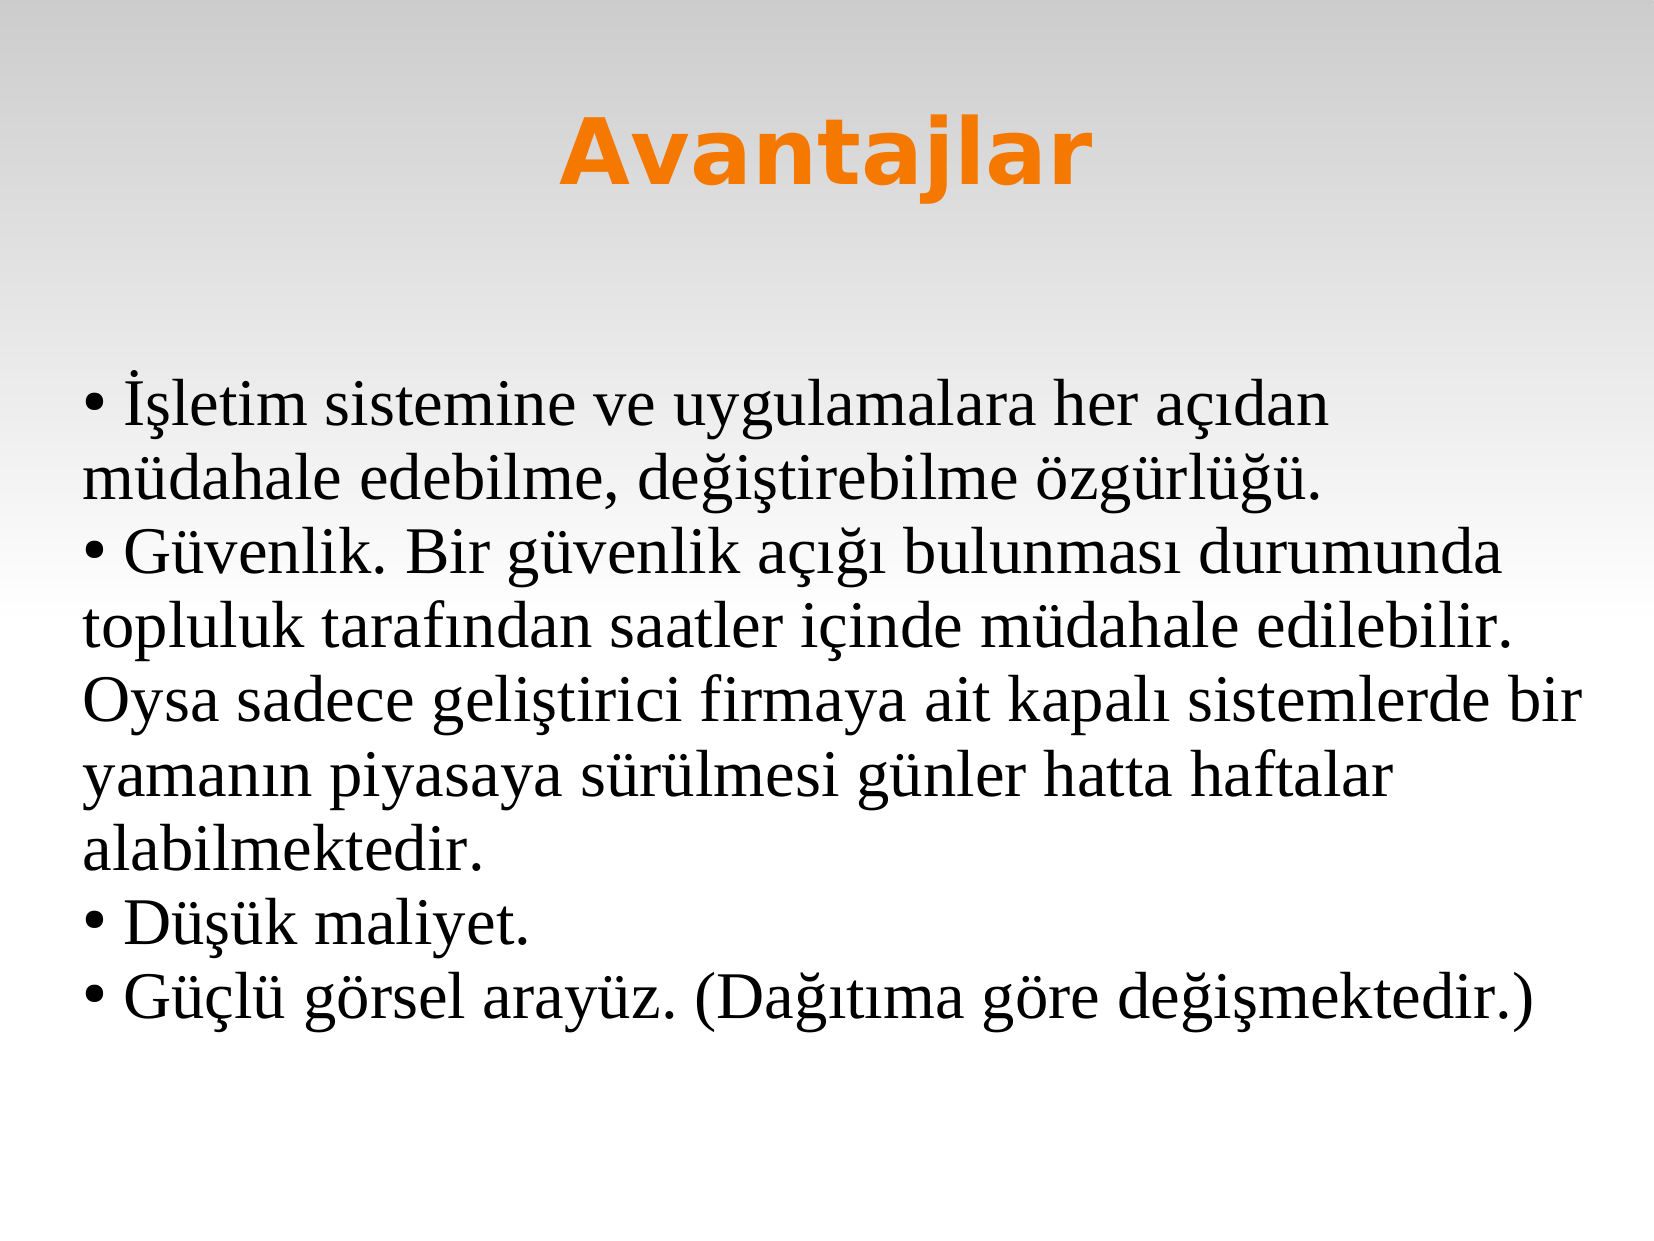

# Avantajlar
 İşletim sistemine ve uygulamalara her açıdan müdahale edebilme, değiştirebilme özgürlüğü.
 Güvenlik. Bir güvenlik açığı bulunması durumunda topluluk tarafından saatler içinde müdahale edilebilir. Oysa sadece geliştirici firmaya ait kapalı sistemlerde bir yamanın piyasaya sürülmesi günler hatta haftalar alabilmektedir.
 Düşük maliyet.
 Güçlü görsel arayüz. (Dağıtıma göre değişmektedir.)